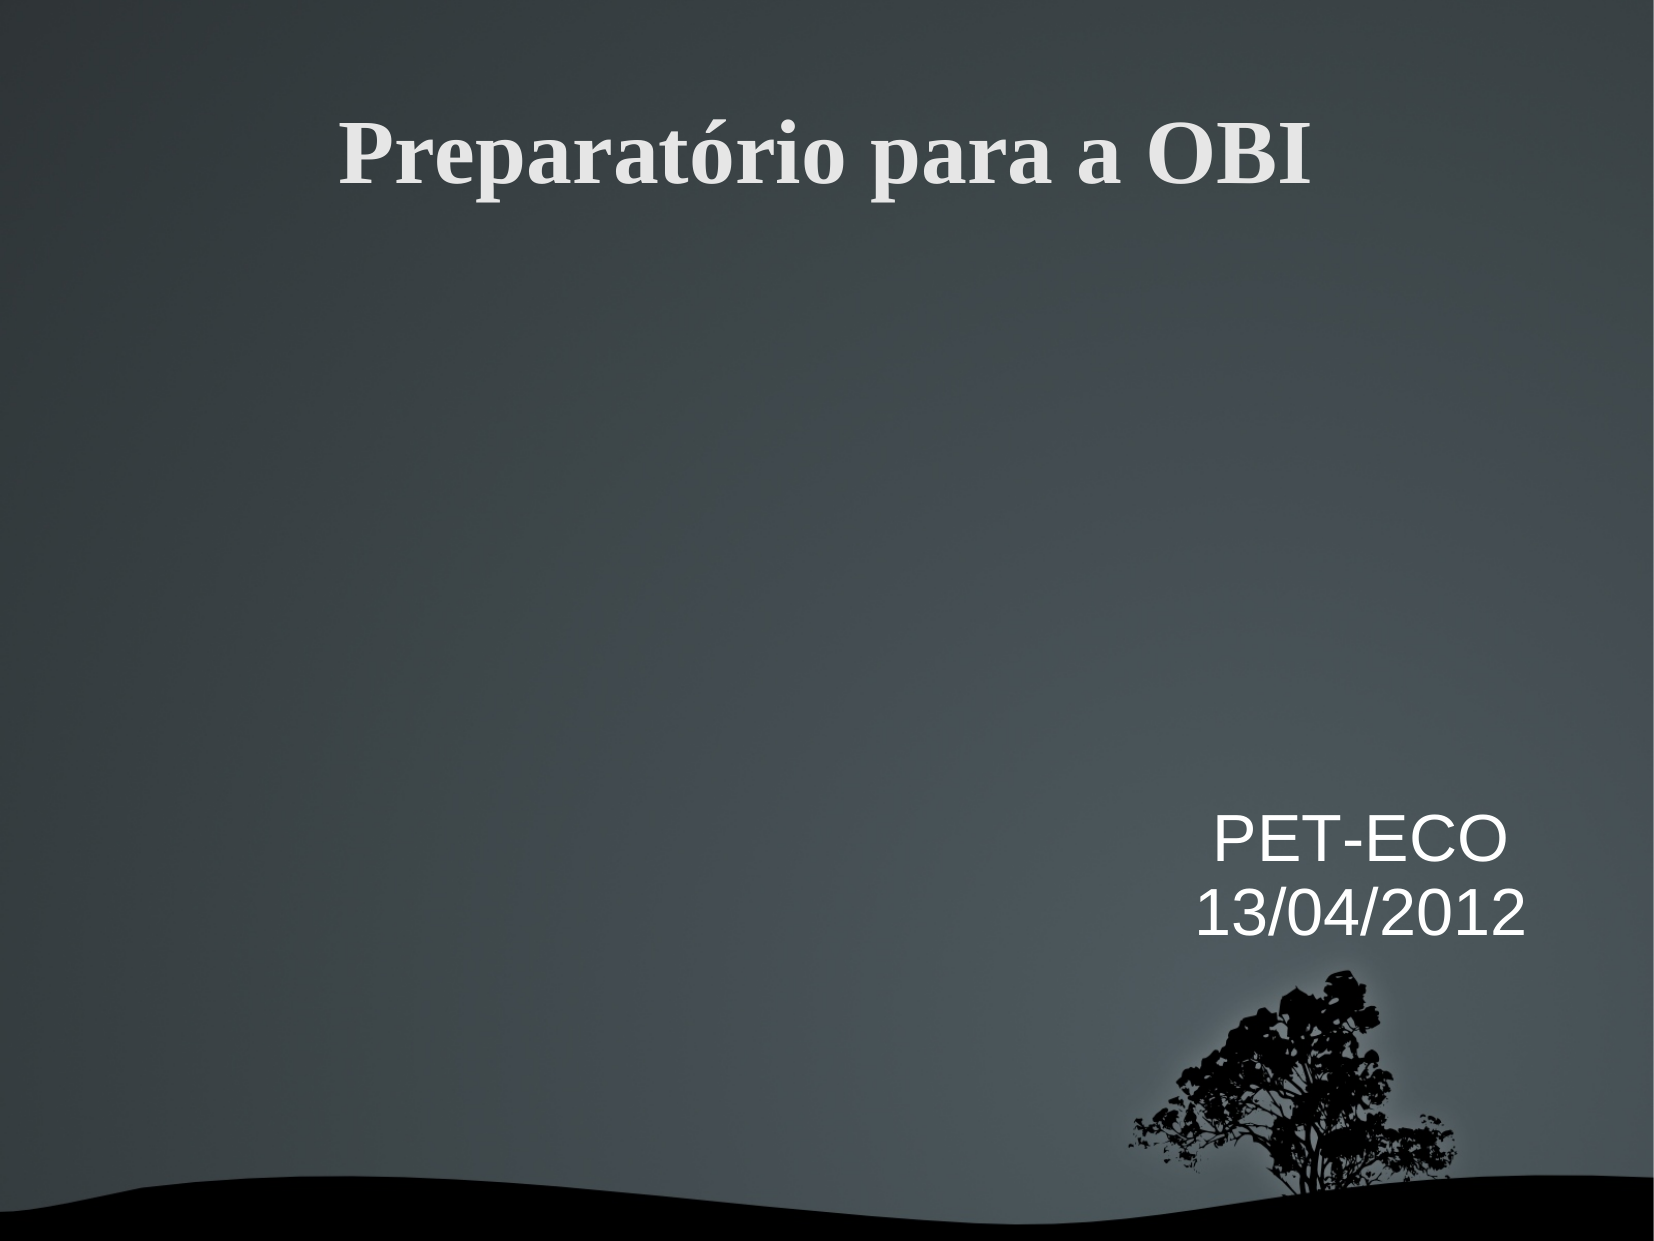

# Preparatório para a OBI
PET-ECO
13/04/2012